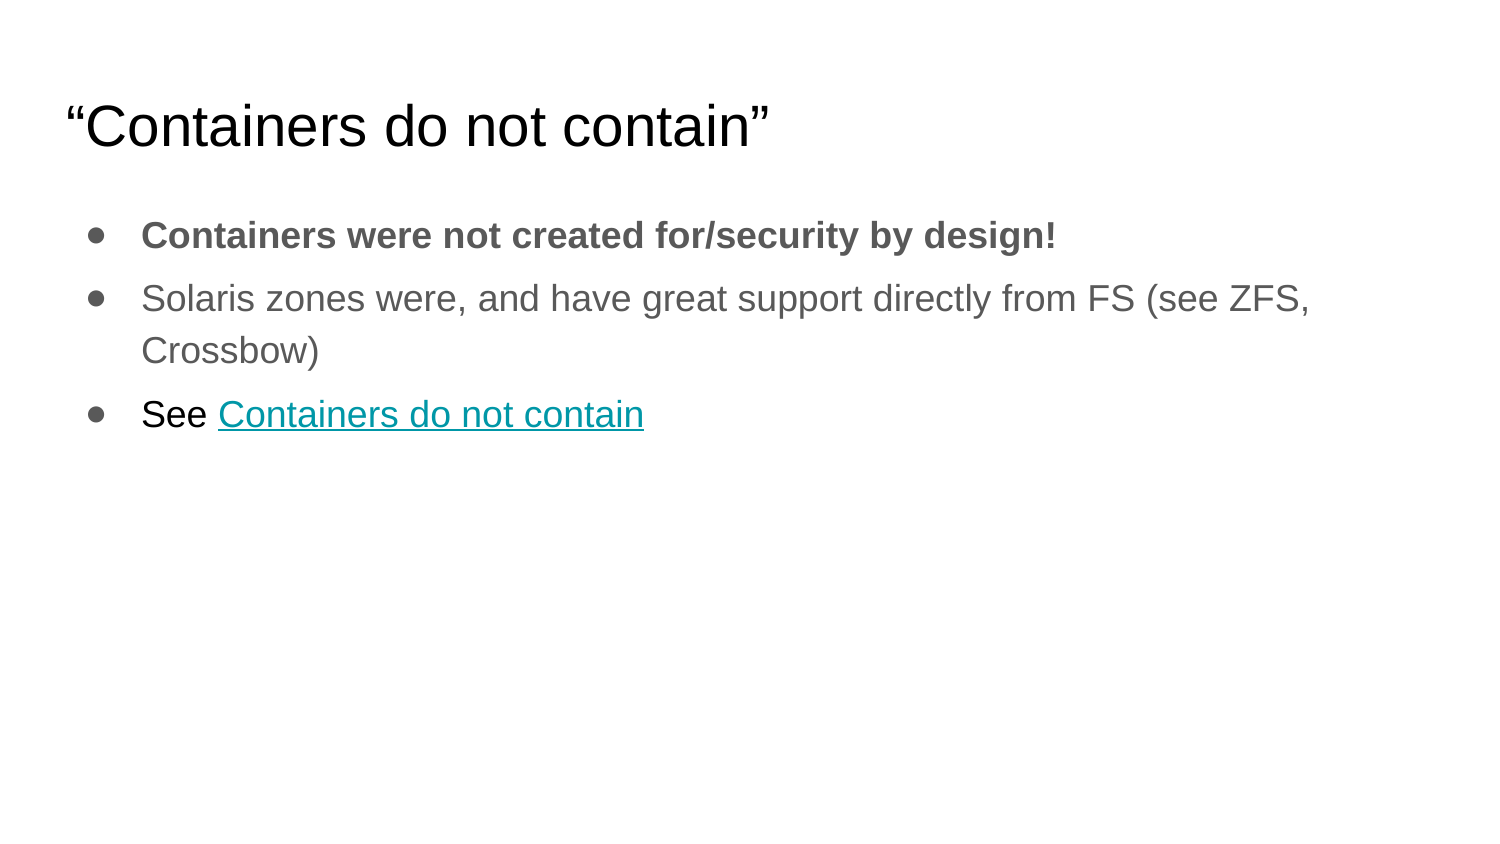

# “Containers do not contain”
Containers were not created for/security by design!
Solaris zones were, and have great support directly from FS (see ZFS, Crossbow)
See Containers do not contain